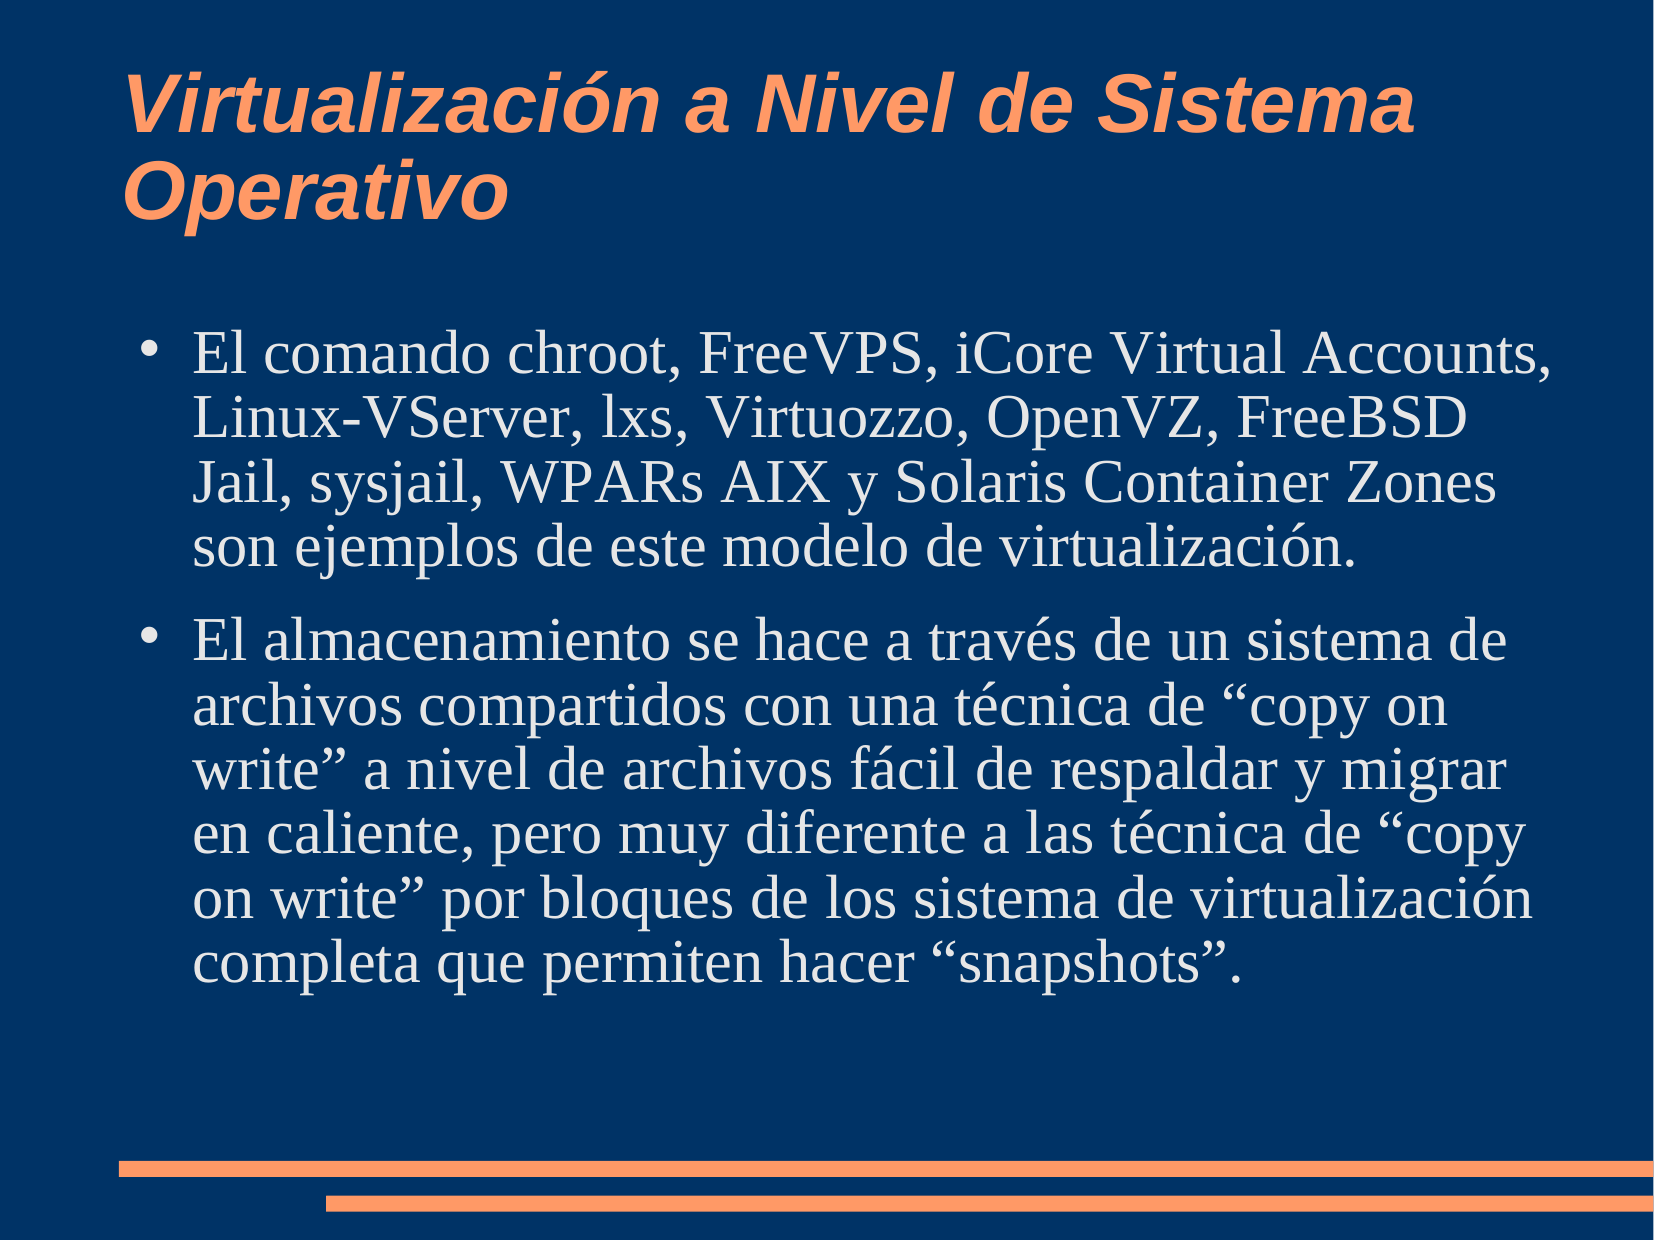

# Virtualización a Nivel de Sistema Operativo
El comando chroot, FreeVPS, iCore Virtual Accounts, Linux-VServer, lxs, Virtuozzo, OpenVZ, FreeBSD Jail, sysjail, WPARs AIX y Solaris Container Zones son ejemplos de este modelo de virtualización.
El almacenamiento se hace a través de un sistema de archivos compartidos con una técnica de “copy on write” a nivel de archivos fácil de respaldar y migrar en caliente, pero muy diferente a las técnica de “copy on write” por bloques de los sistema de virtualización completa que permiten hacer “snapshots”.